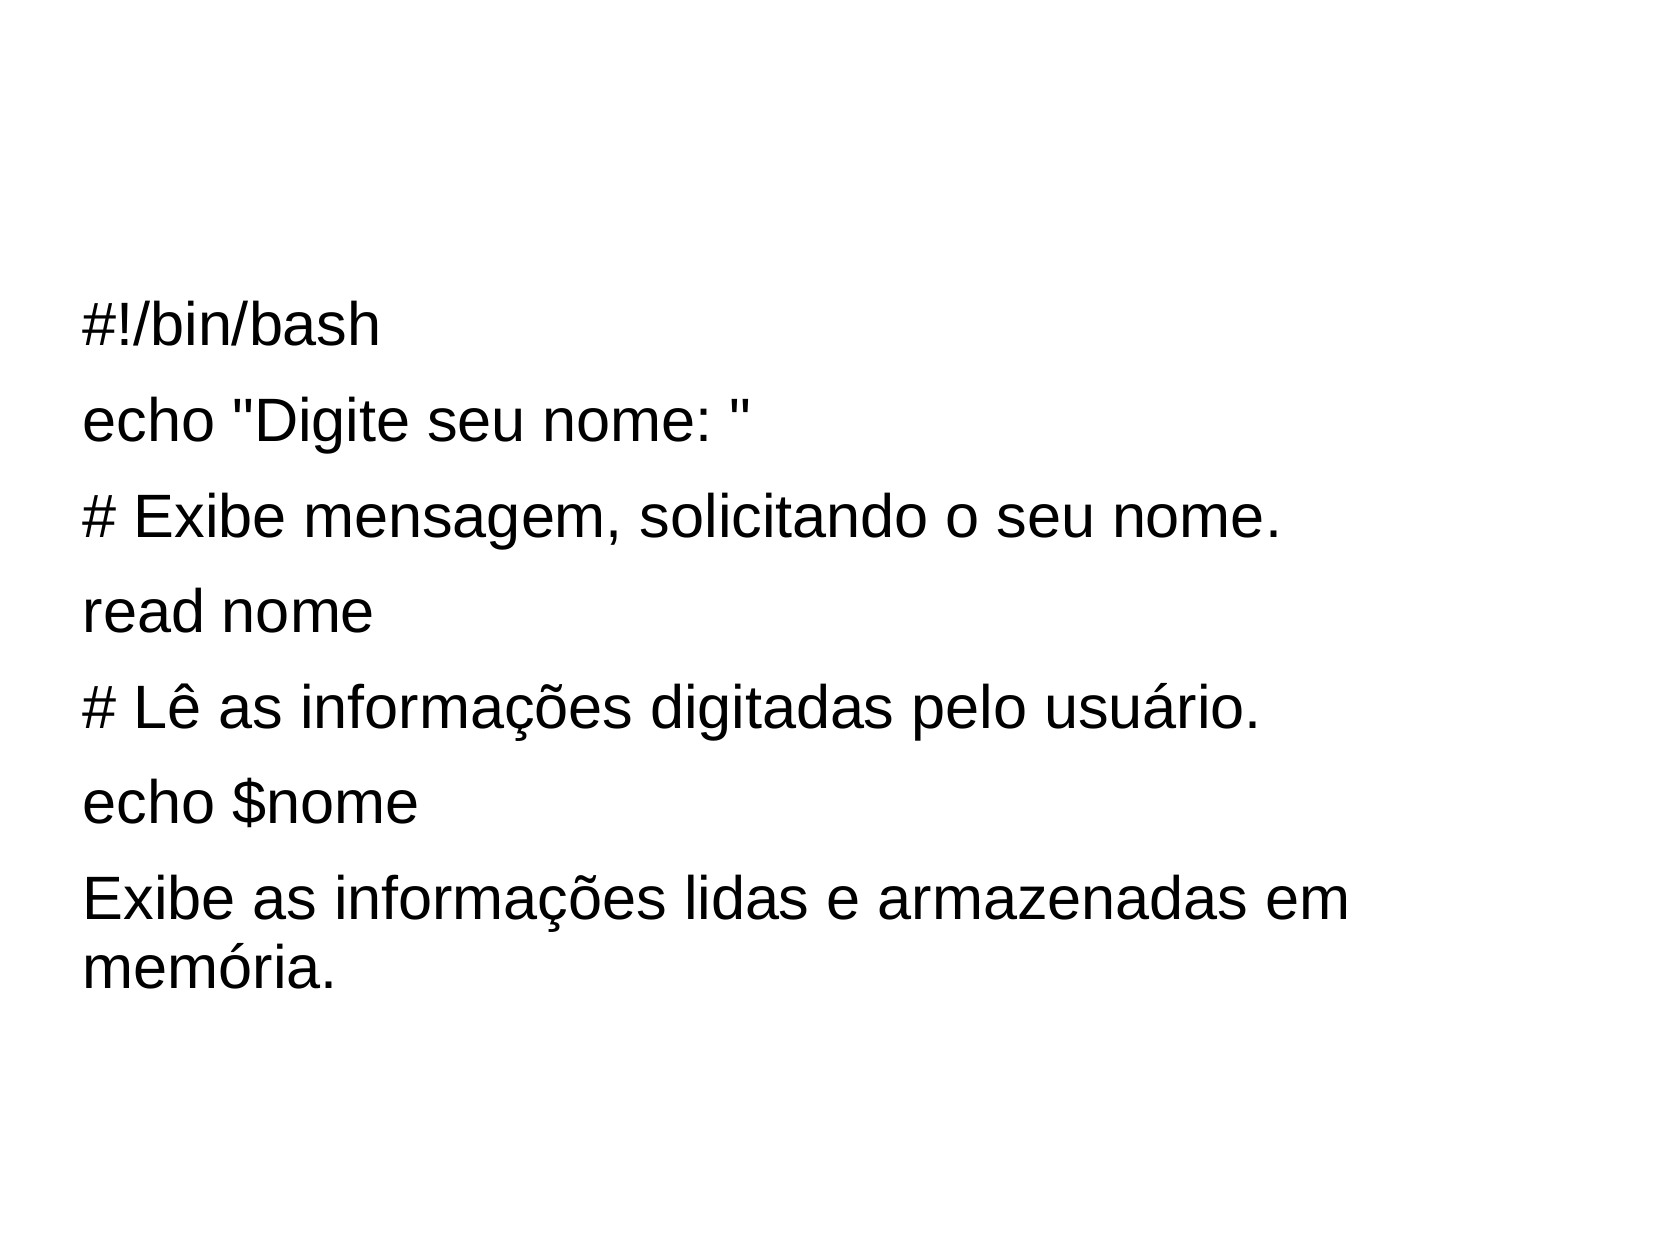

# #!/bin/bash
echo "Digite seu nome: "
# Exibe mensagem, solicitando o seu nome.
read nome
# Lê as informações digitadas pelo usuário.
echo $nome
Exibe as informações lidas e armazenadas em memória.